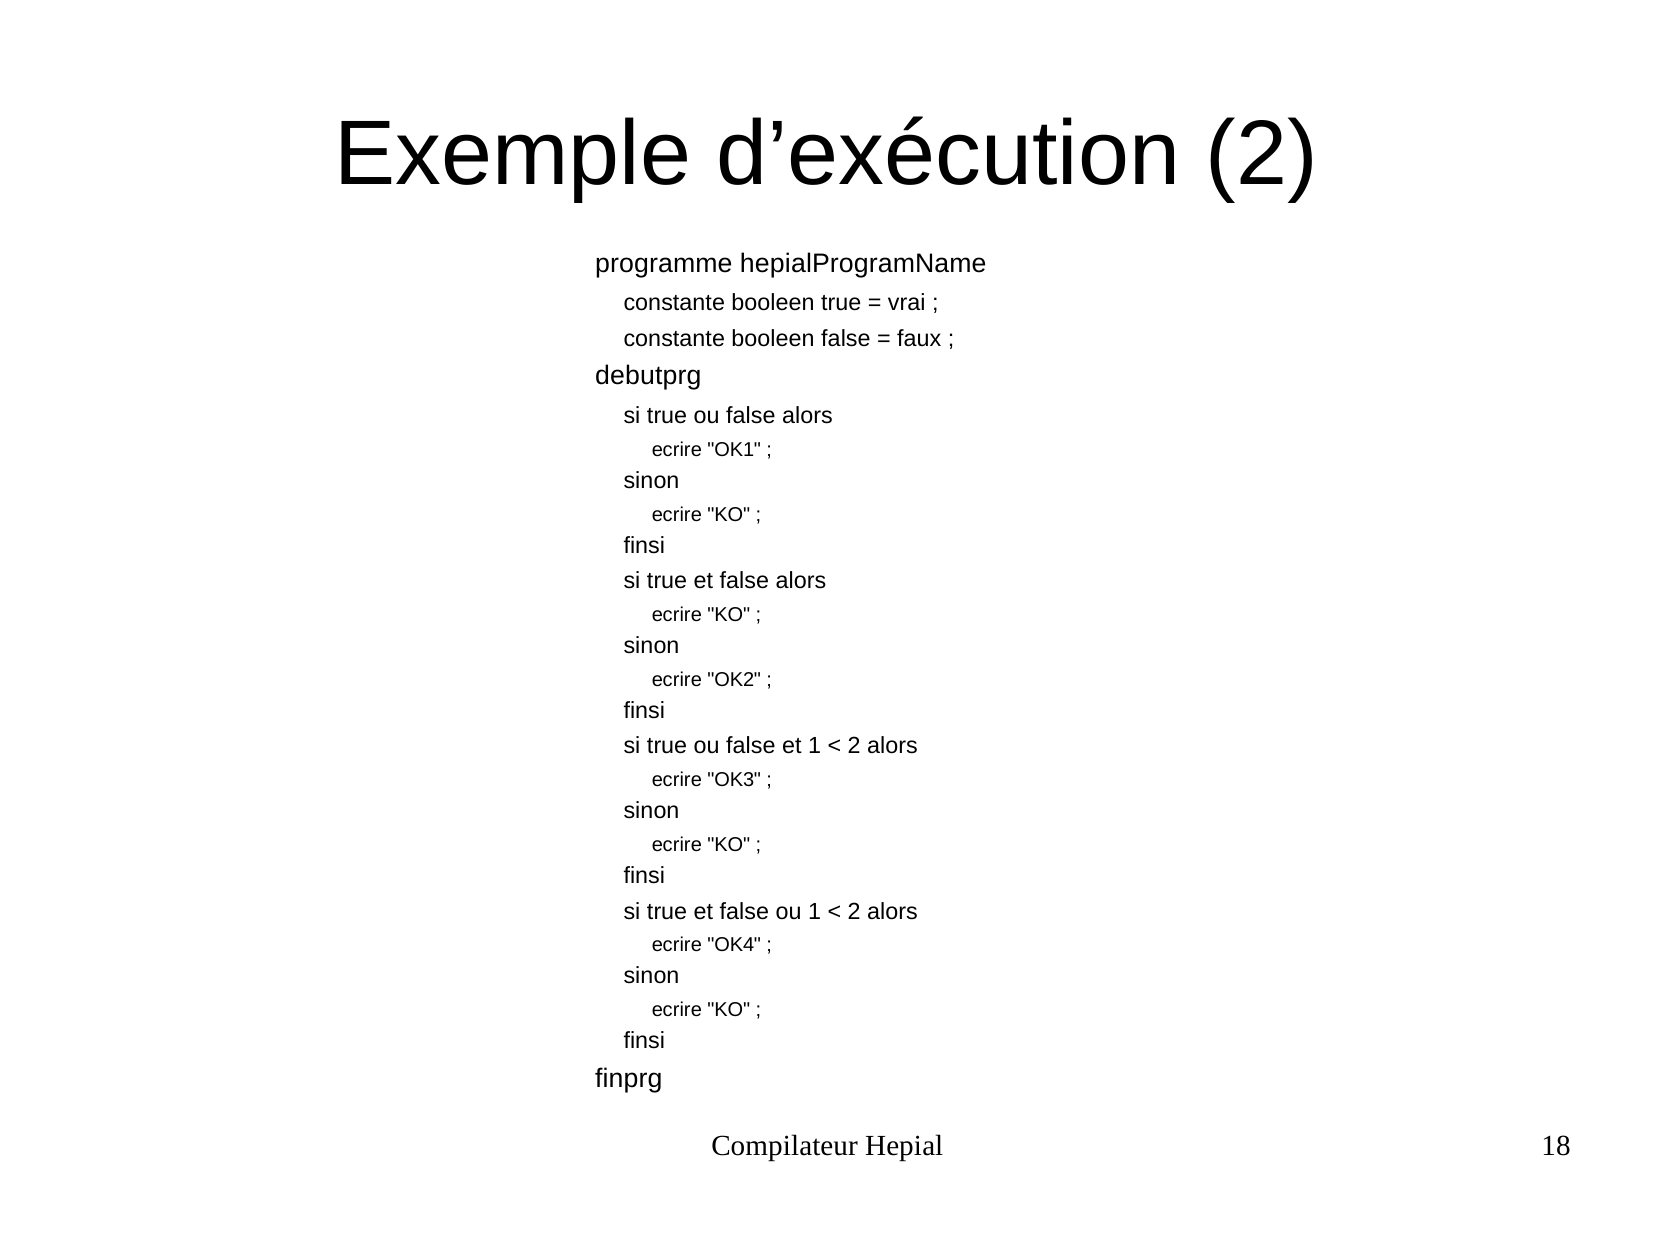

# Exemple d’exécution (2)
programme hepialProgramName
constante booleen true = vrai ;
constante booleen false = faux ;
debutprg
si true ou false alors
ecrire "OK1" ;
sinon
ecrire "KO" ;
finsi
si true et false alors
ecrire "KO" ;
sinon
ecrire "OK2" ;
finsi
si true ou false et 1 < 2 alors
ecrire "OK3" ;
sinon
ecrire "KO" ;
finsi
si true et false ou 1 < 2 alors
ecrire "OK4" ;
sinon
ecrire "KO" ;
finsi
finprg
Compilateur Hepial
18